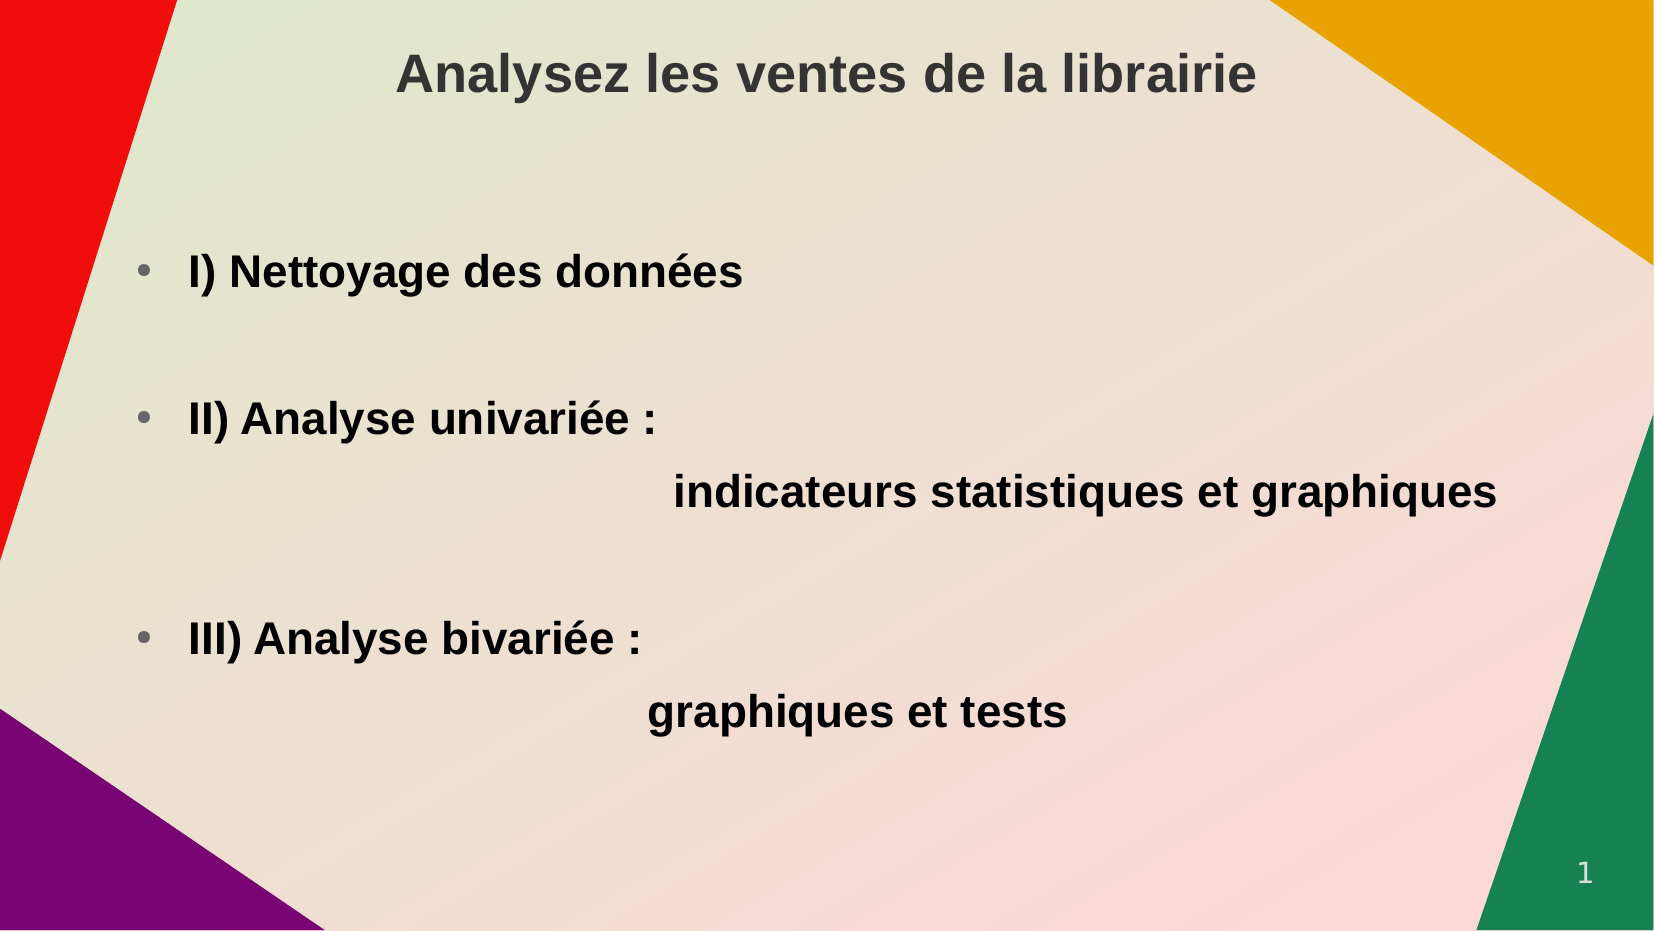

# Analysez les ventes de la librairie
I) Nettoyage des données
II) Analyse univariée :
 indicateurs statistiques et graphiques
III) Analyse bivariée :
 graphiques et tests
1